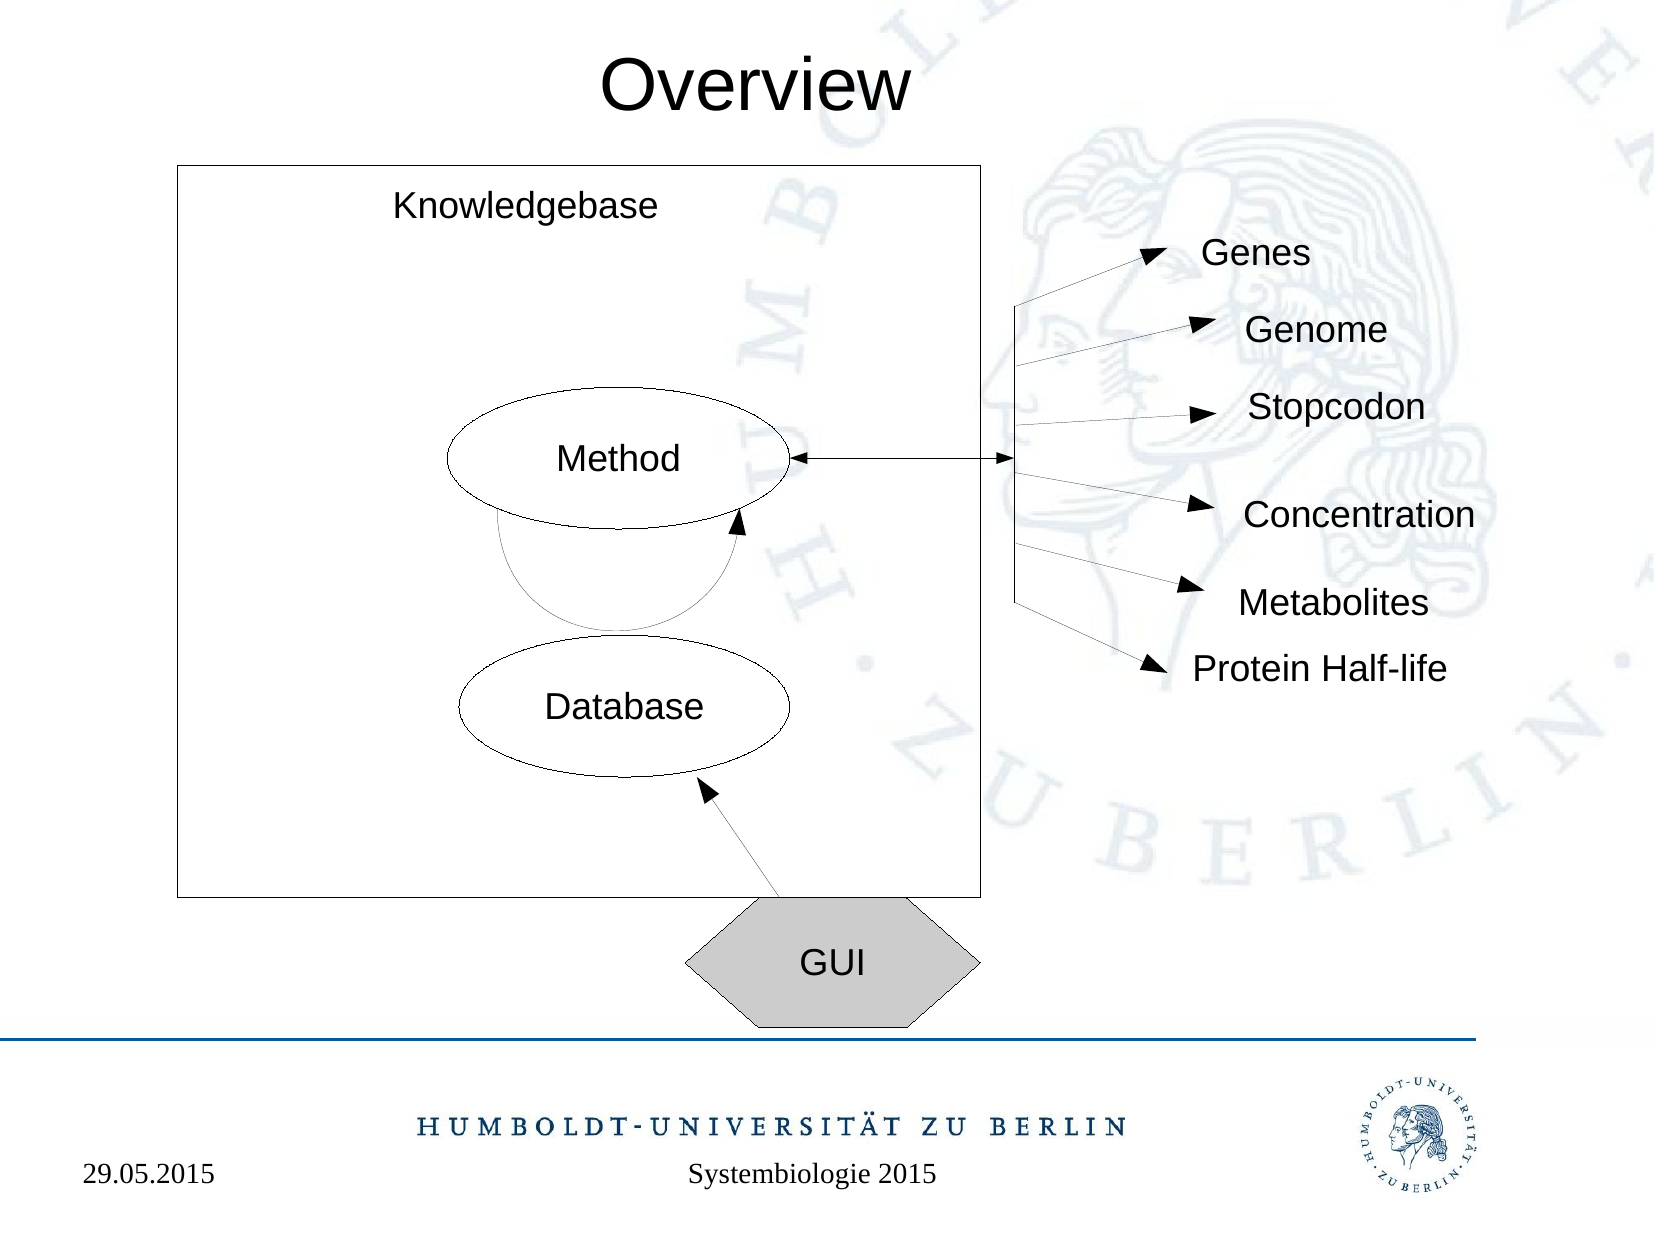

Overview
Knowledgebase
Genes
Genome
Stopcodon
Method
Concentration
Metabolites
Database
Protein Half-life
GUI